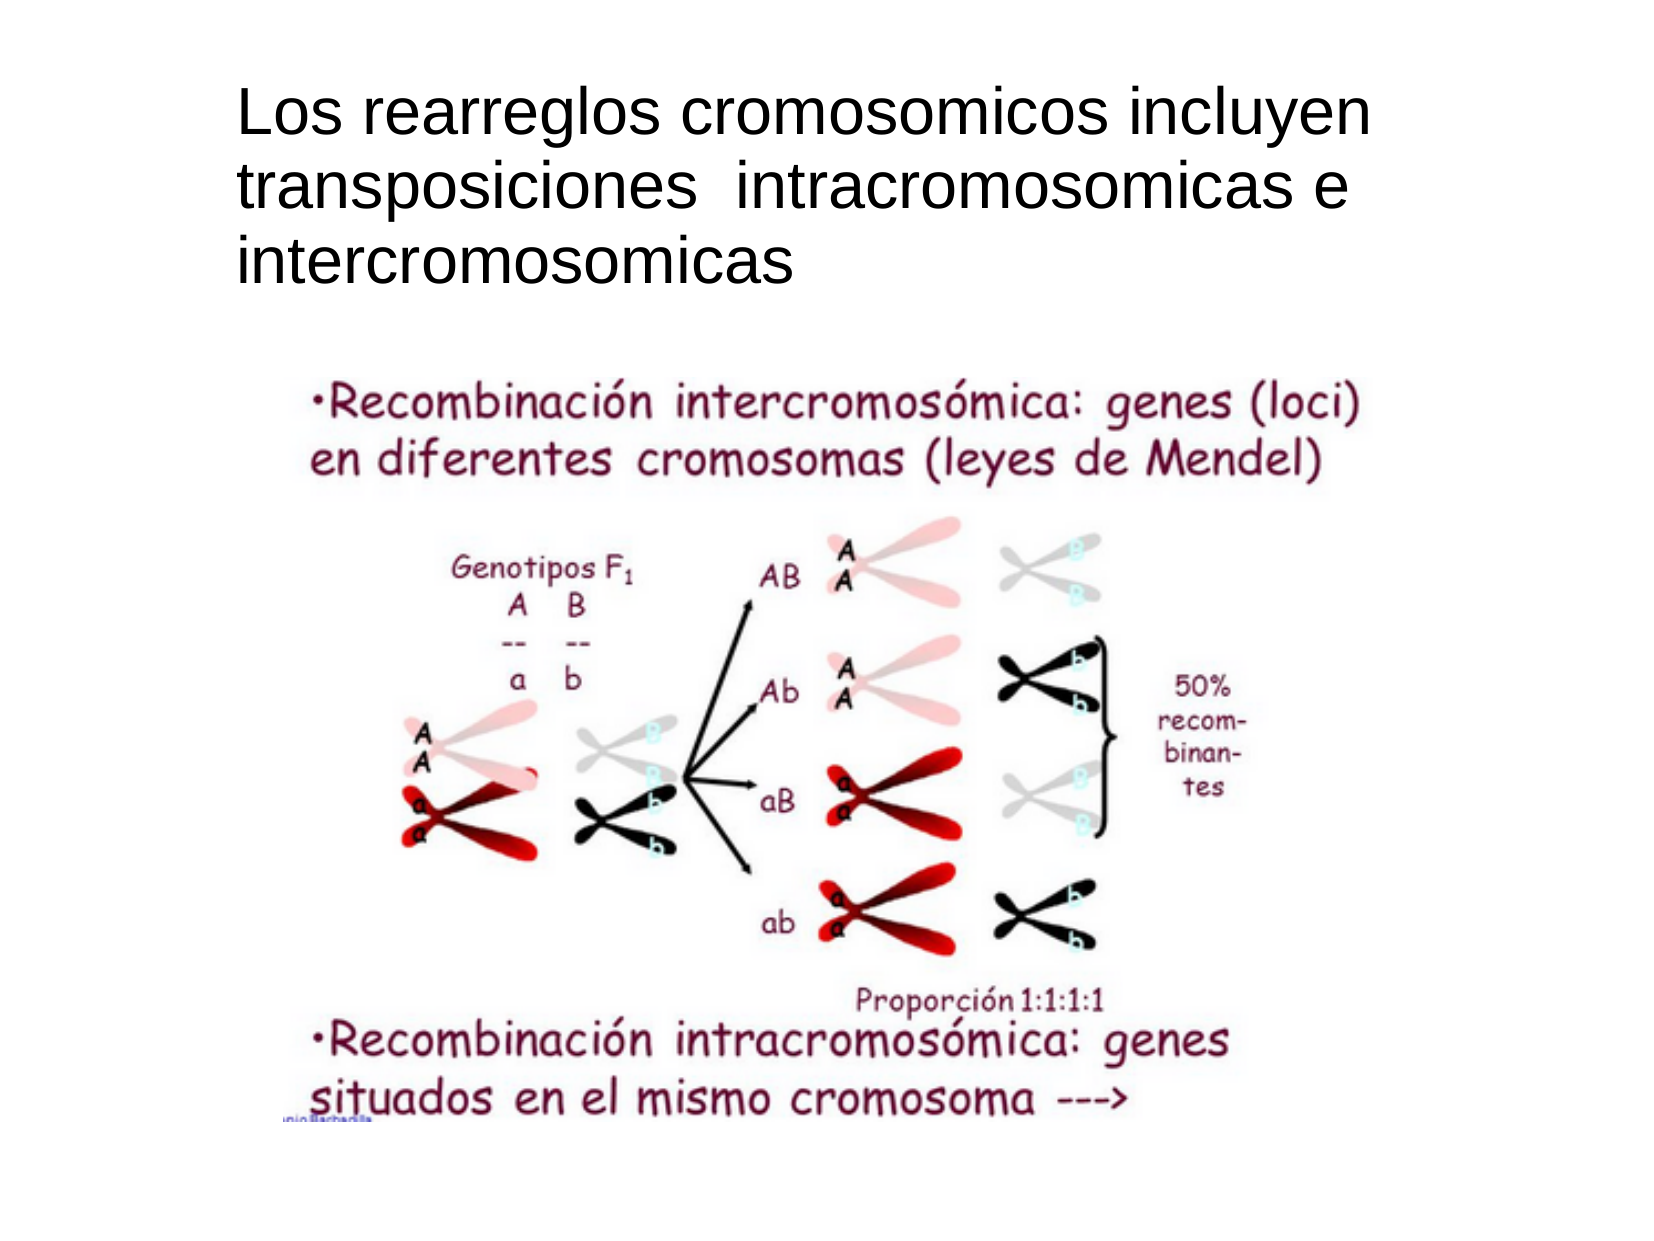

Los rearreglos cromosomicos incluyen transposiciones intracromosomicas e intercromosomicas